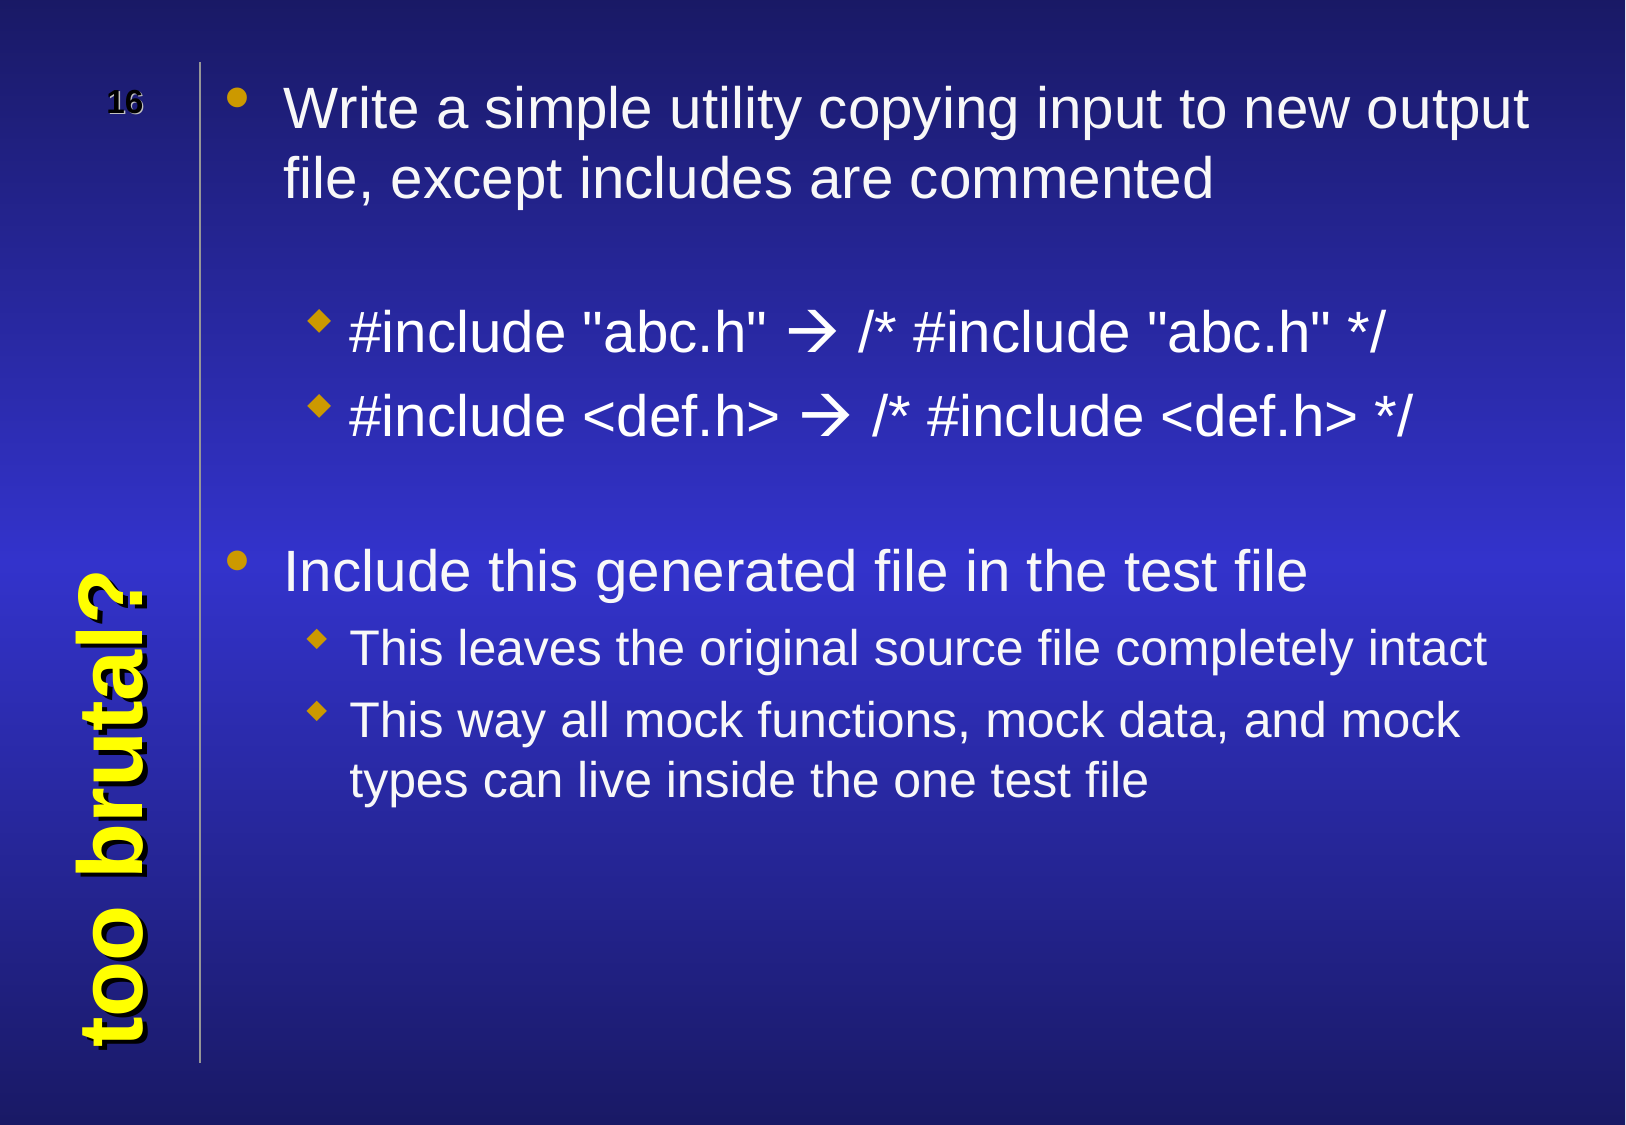

16
Write a simple utility copying input to new output file, except includes are commented
#include "abc.h"  /* #include "abc.h" */
#include <def.h>  /* #include <def.h> */
Include this generated file in the test file
This leaves the original source file completely intact
This way all mock functions, mock data, and mock types can live inside the one test file
# too brutal?